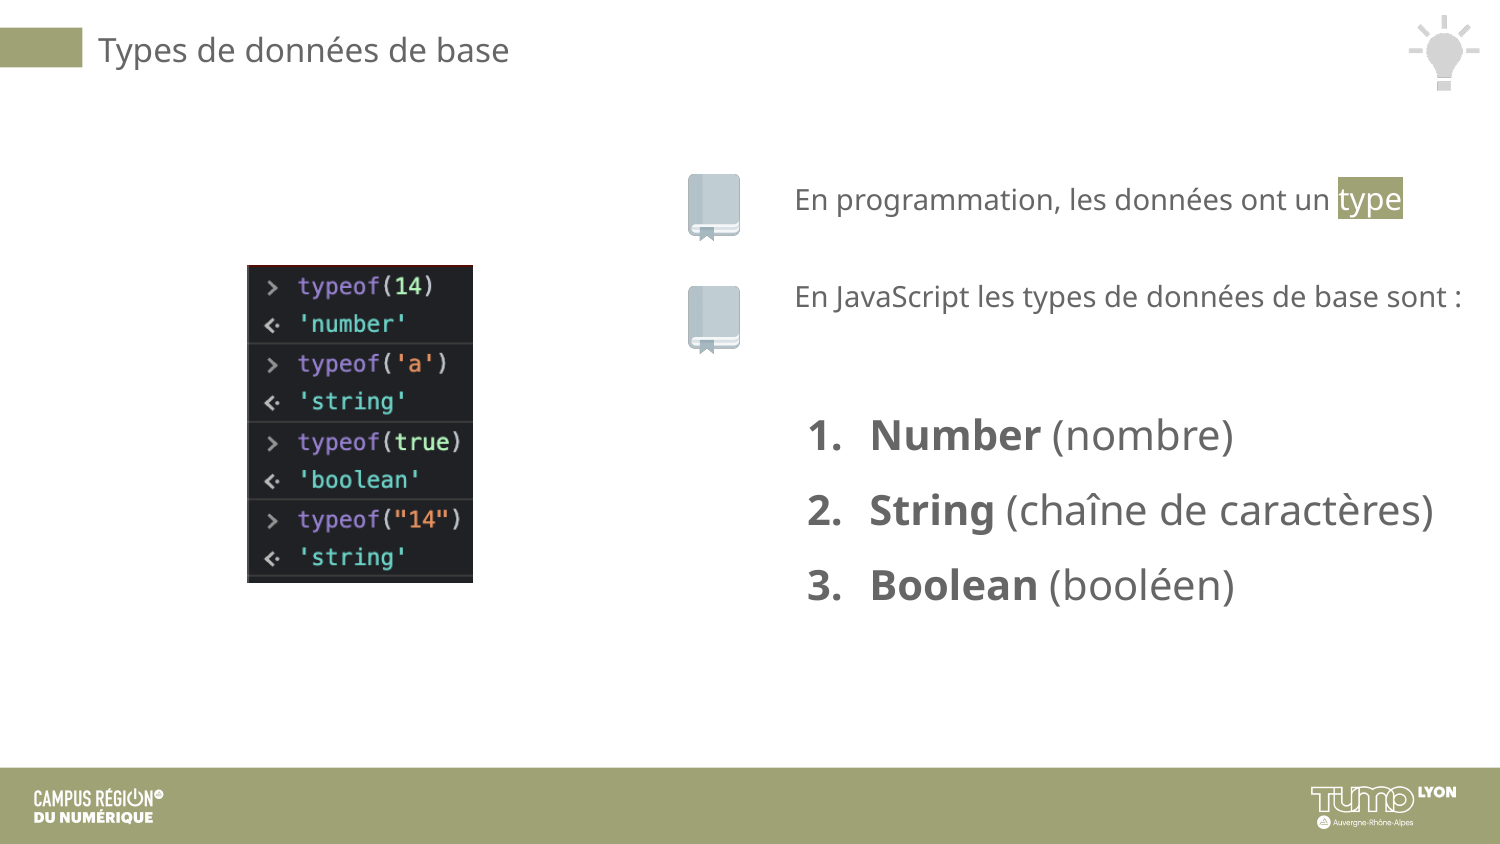

Types de données de base
En programmation, les données ont un type
En JavaScript les types de données de base sont :
Number (nombre)
String (chaîne de caractères)
Boolean (booléen)